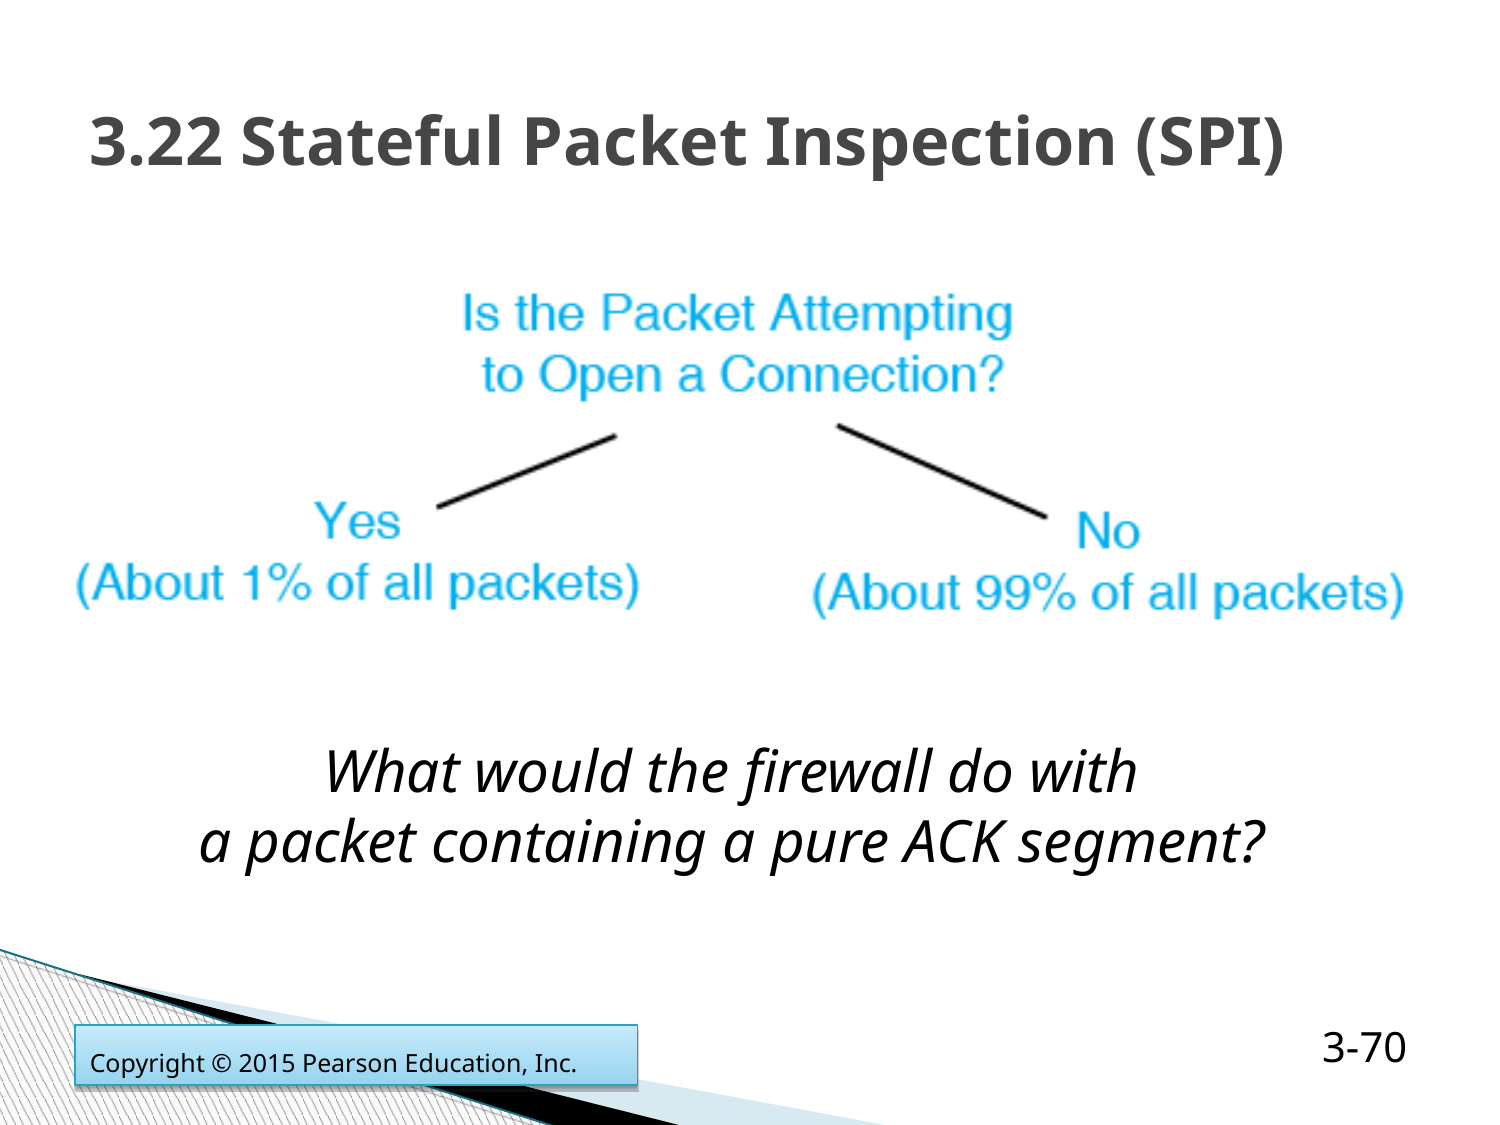

# 3.22 Stateful Packet Inspection (SPI)
What would the firewall do with
a packet containing a pure ACK segment?
Copyright © 2015 Pearson Education, Inc.